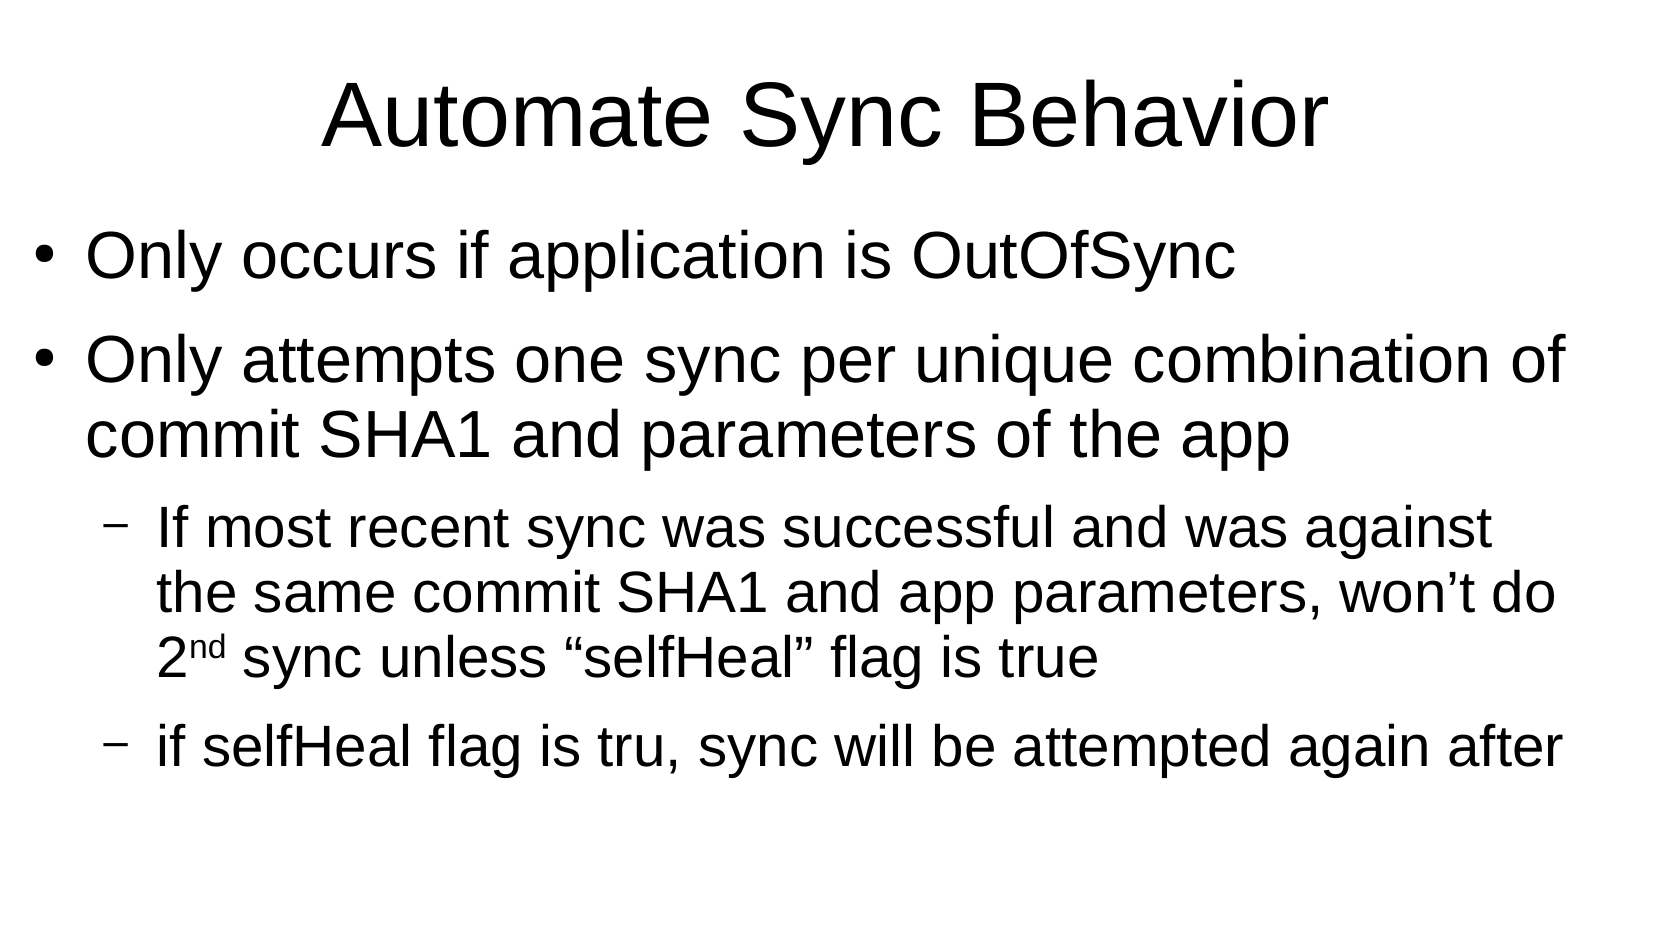

# Automate Sync Behavior
Only occurs if application is OutOfSync
Only attempts one sync per unique combination of commit SHA1 and parameters of the app
If most recent sync was successful and was against the same commit SHA1 and app parameters, won’t do 2nd sync unless “selfHeal” flag is true
if selfHeal flag is tru, sync will be attempted again after